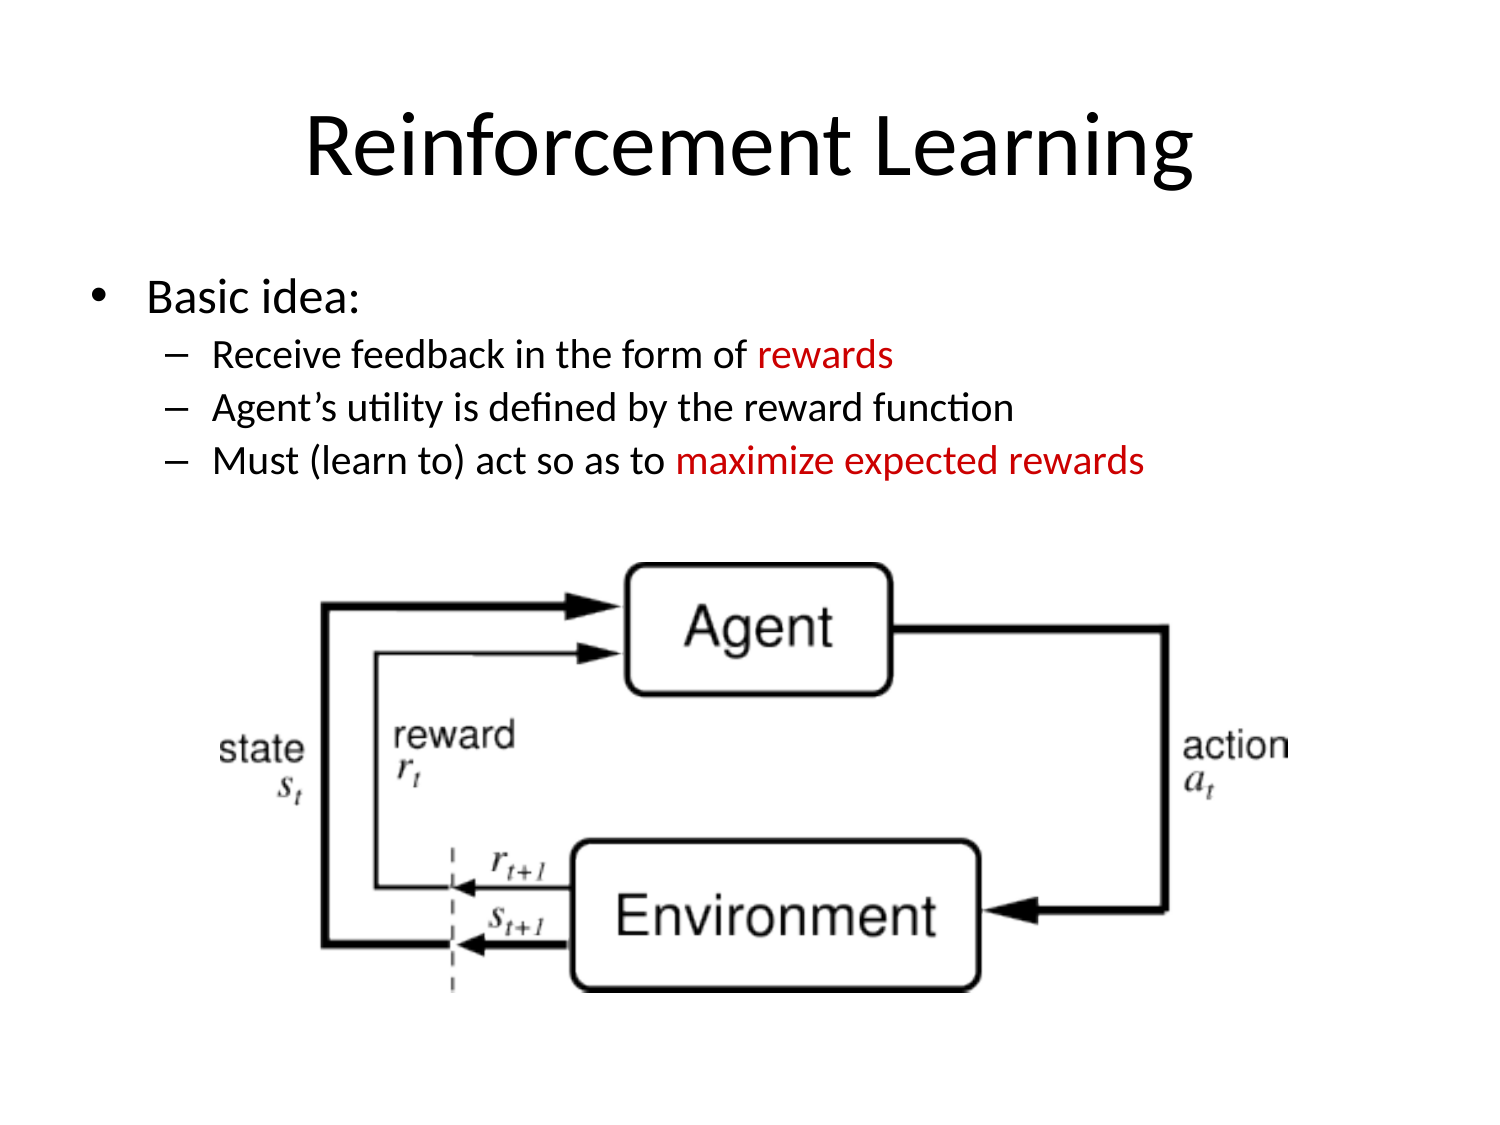

# Reinforcement Learning
Basic idea:
Receive feedback in the form of rewards
Agent’s utility is defined by the reward function
Must (learn to) act so as to maximize expected rewards